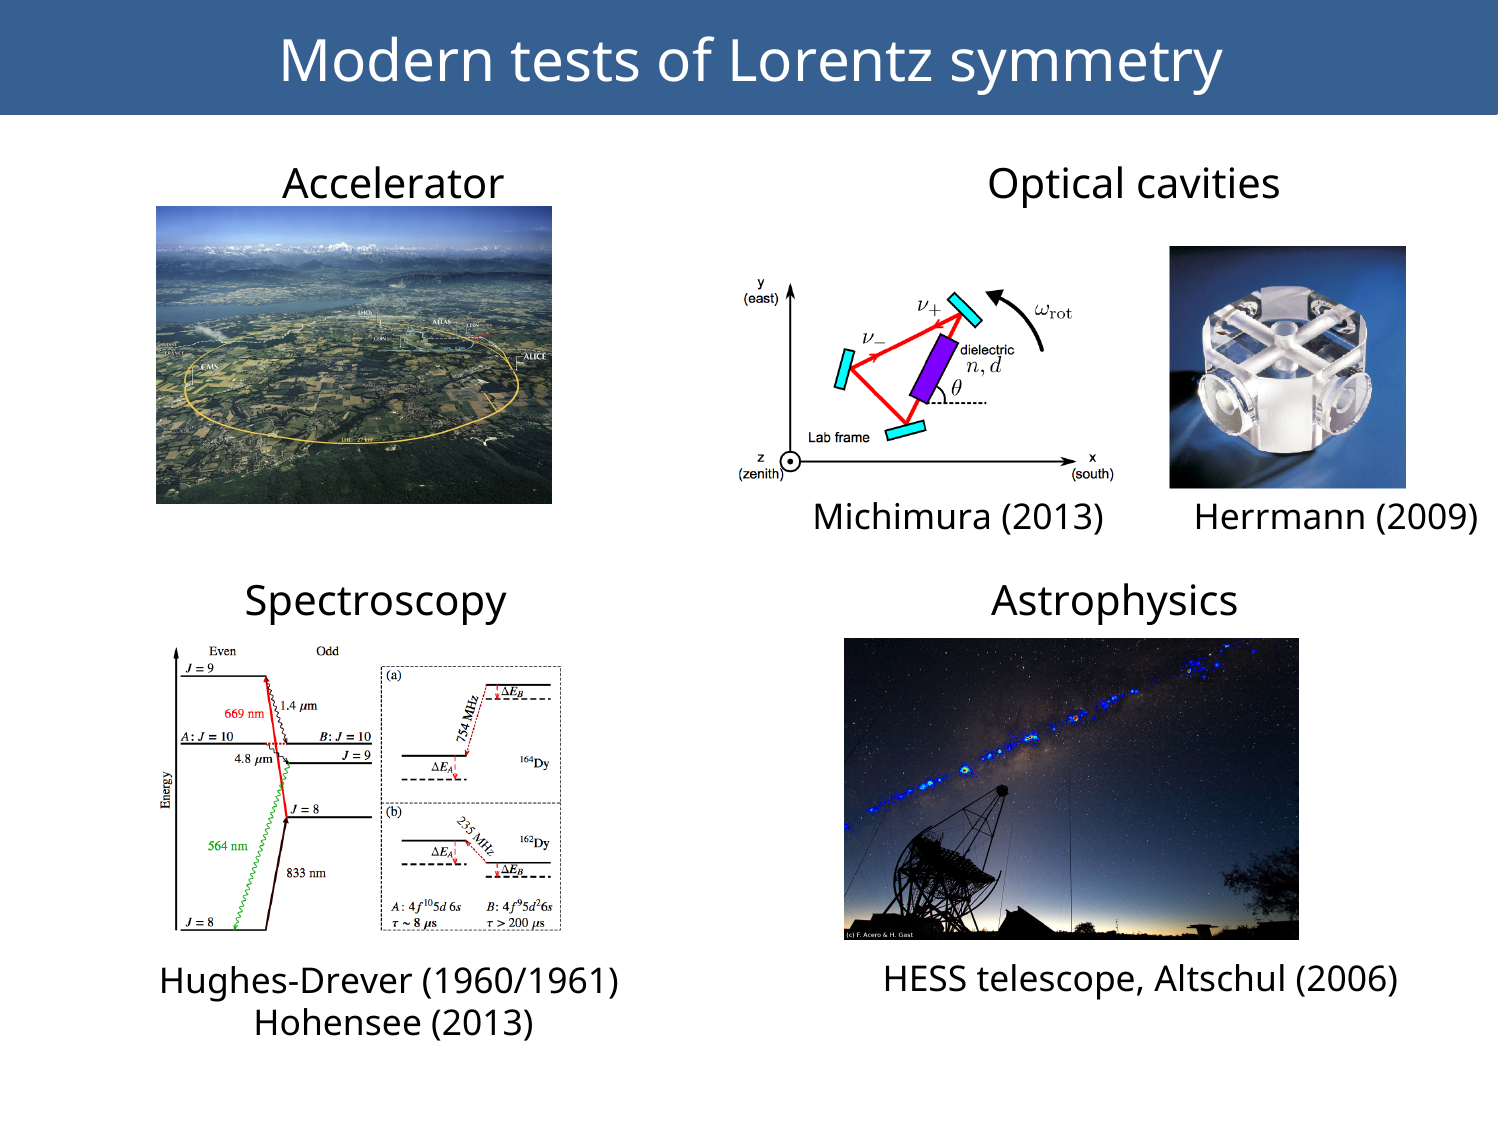

Modern tests of Lorentz symmetry
Accelerator
Optical cavities
Michimura (2013)
Herrmann (2009)
Spectroscopy
Astrophysics
HESS telescope, Altschul (2006)
Hughes-Drever (1960/1961)
 Hohensee (2013)